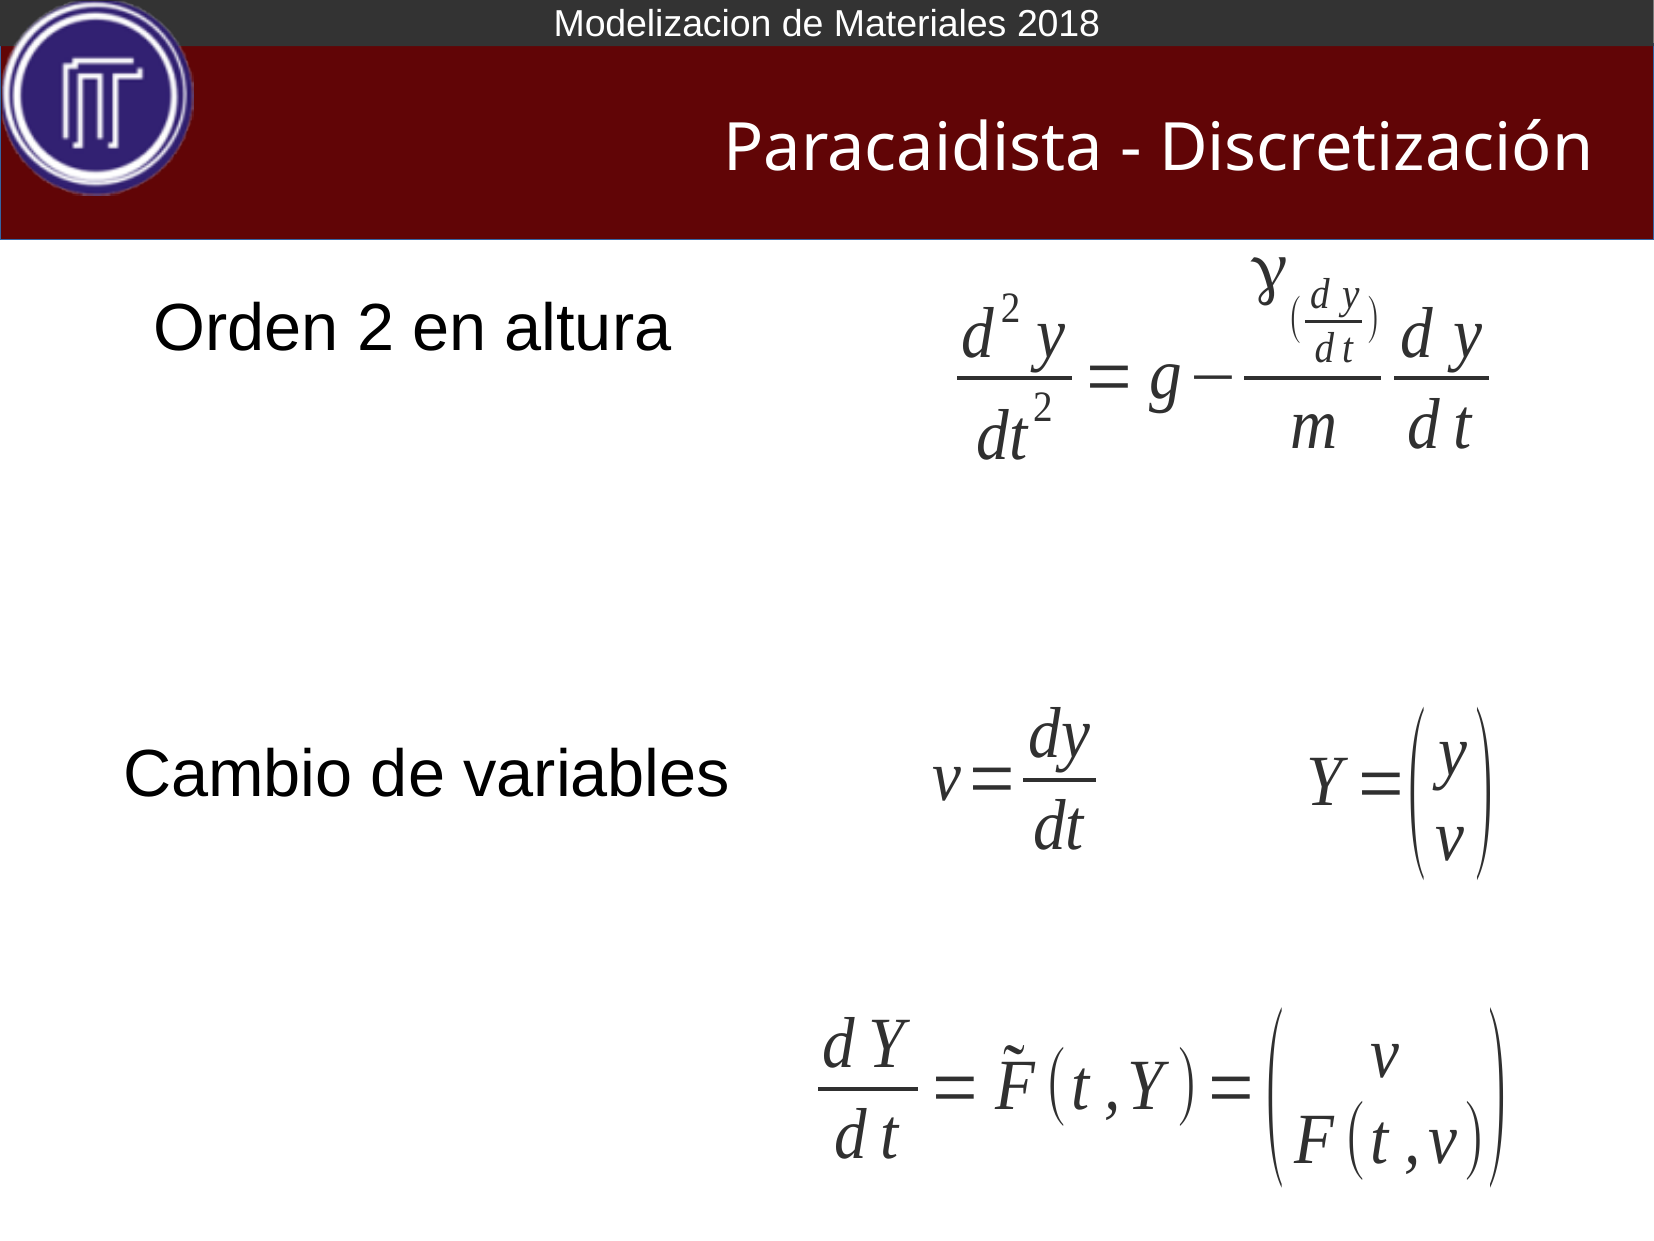

# Paracaidista - Discretización
Orden 2 en altura
Cambio de variables